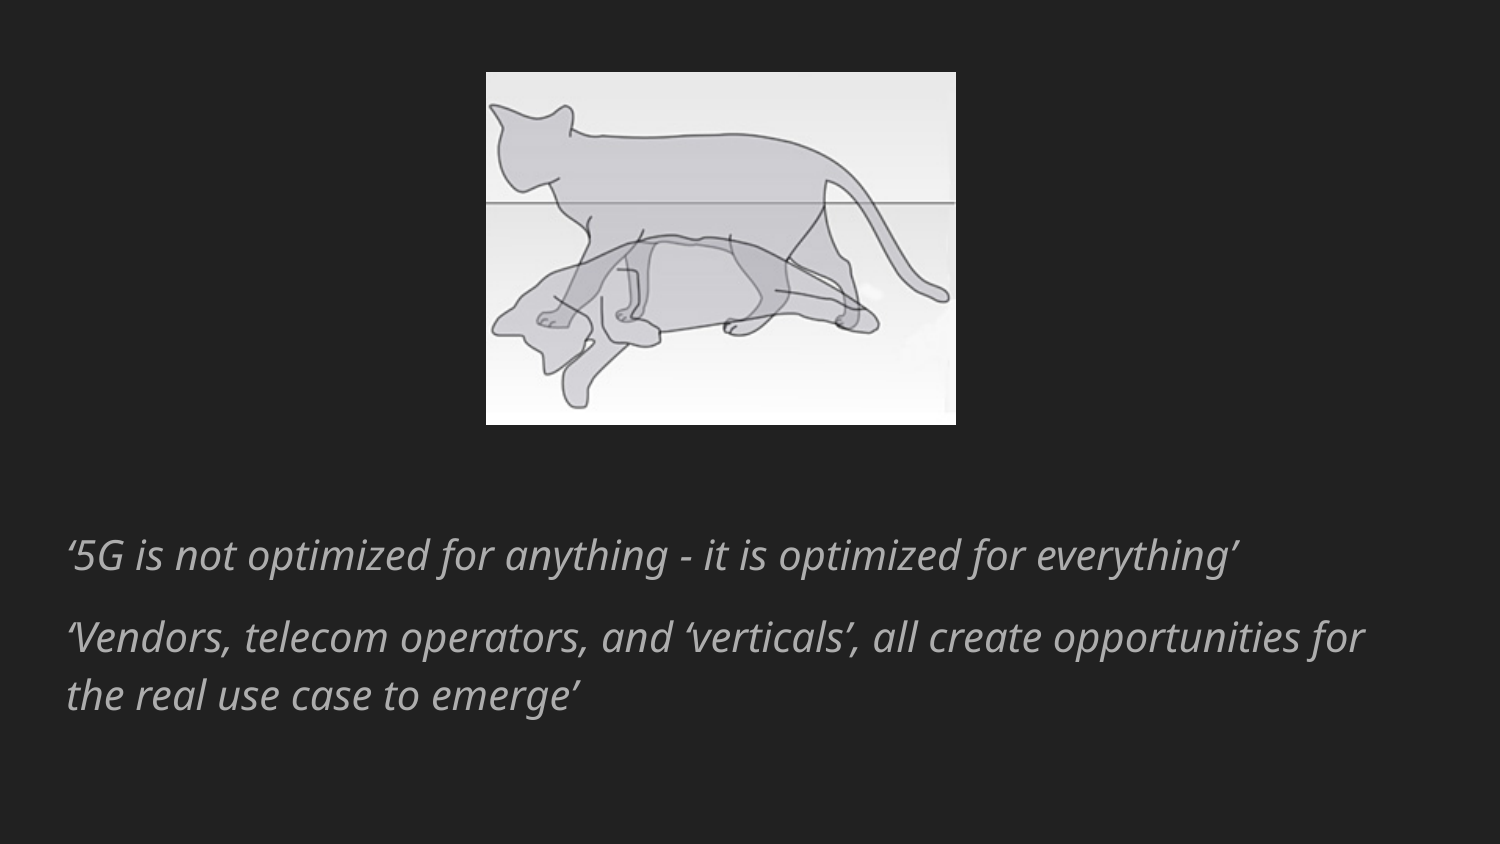

#
‘5G is not optimized for anything - it is optimized for everything’
‘Vendors, telecom operators, and ‘verticals’, all create opportunities for the real use case to emerge’